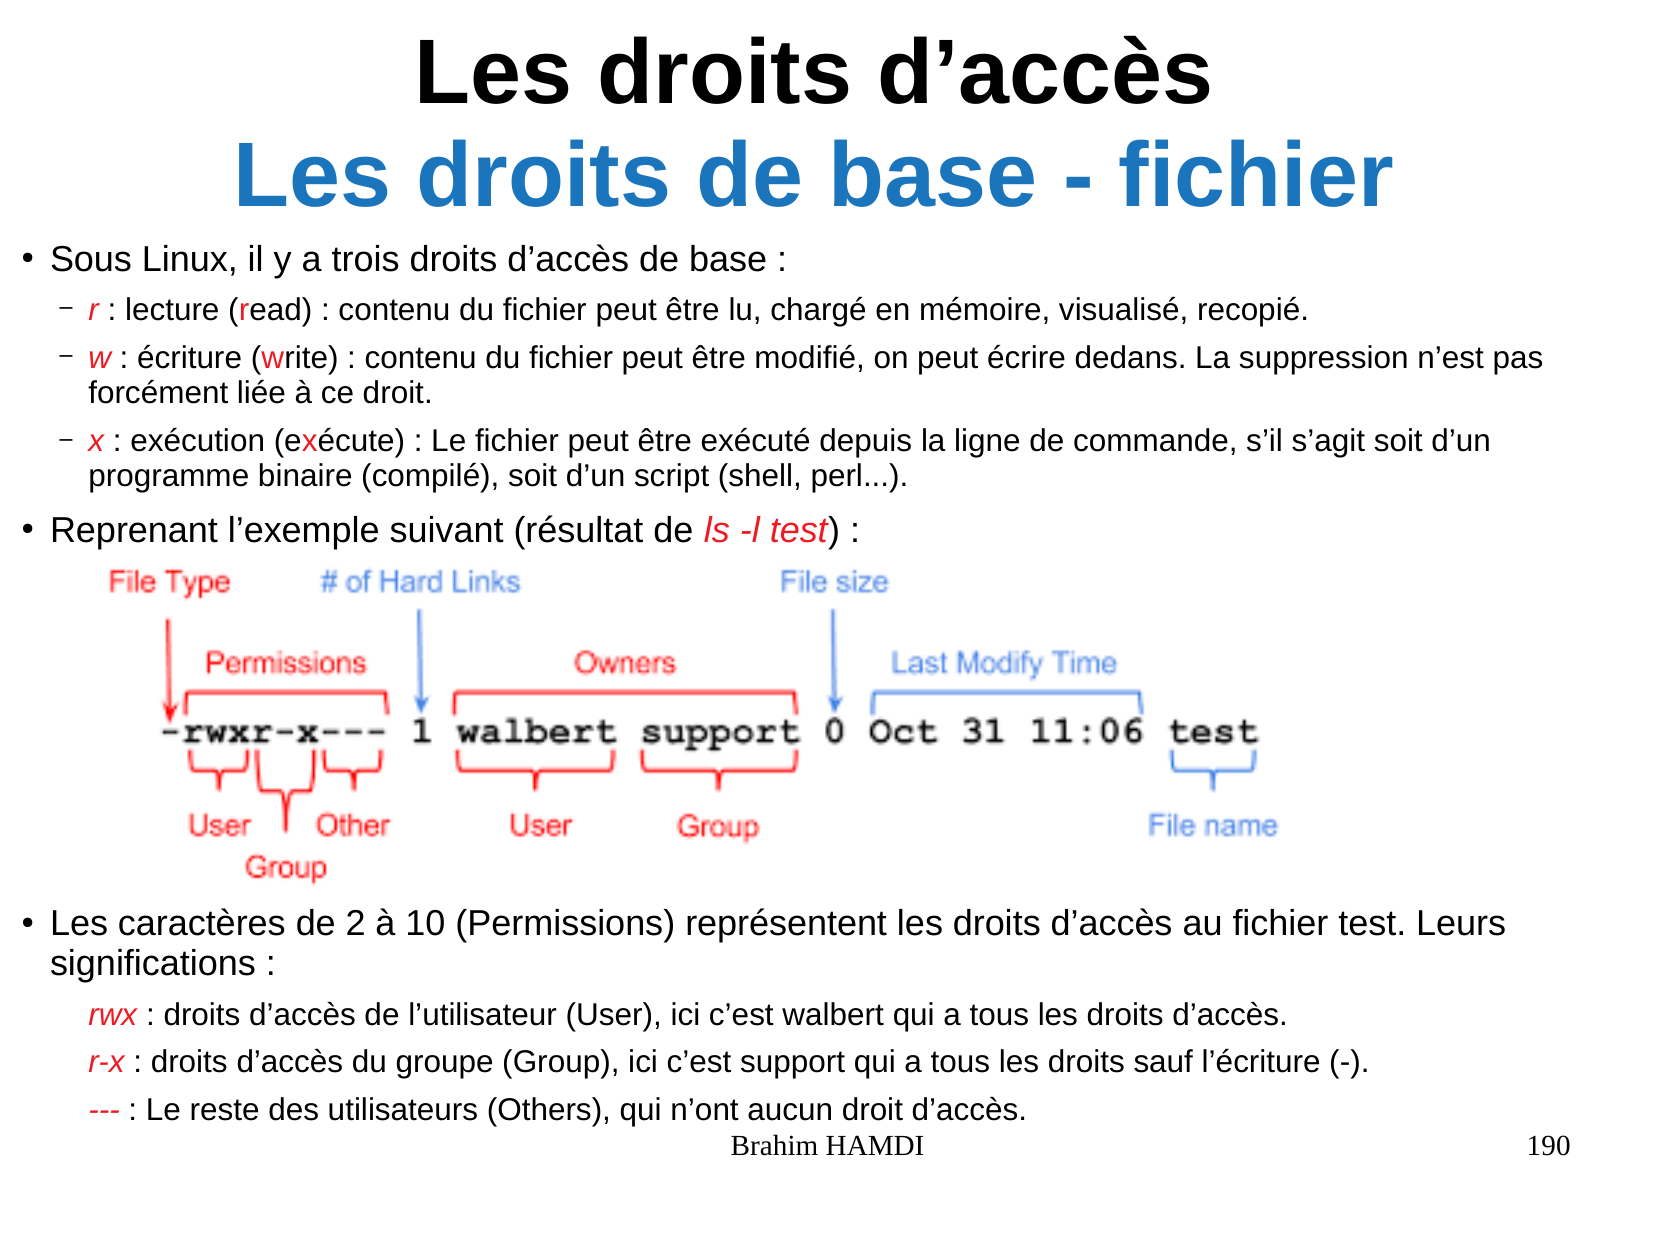

# Les droits d’accès Les droits de base - fichier
Sous Linux, il y a trois droits d’accès de base :
r : lecture (read) : contenu du fichier peut être lu, chargé en mémoire, visualisé, recopié.
w : écriture (write) : contenu du fichier peut être modifié, on peut écrire dedans. La suppression n’est pas forcément liée à ce droit.
x : exécution (exécute) : Le fichier peut être exécuté depuis la ligne de commande, s’il s’agit soit d’un programme binaire (compilé), soit d’un script (shell, perl...).
Reprenant l’exemple suivant (résultat de ls -l test) :
Les caractères de 2 à 10 (Permissions) représentent les droits d’accès au fichier test. Leurs significations :
rwx : droits d’accès de l’utilisateur (User), ici c’est walbert qui a tous les droits d’accès.
r-x : droits d’accès du groupe (Group), ici c’est support qui a tous les droits sauf l’écriture (-).
--- : Le reste des utilisateurs (Others), qui n’ont aucun droit d’accès.
Brahim HAMDI
190